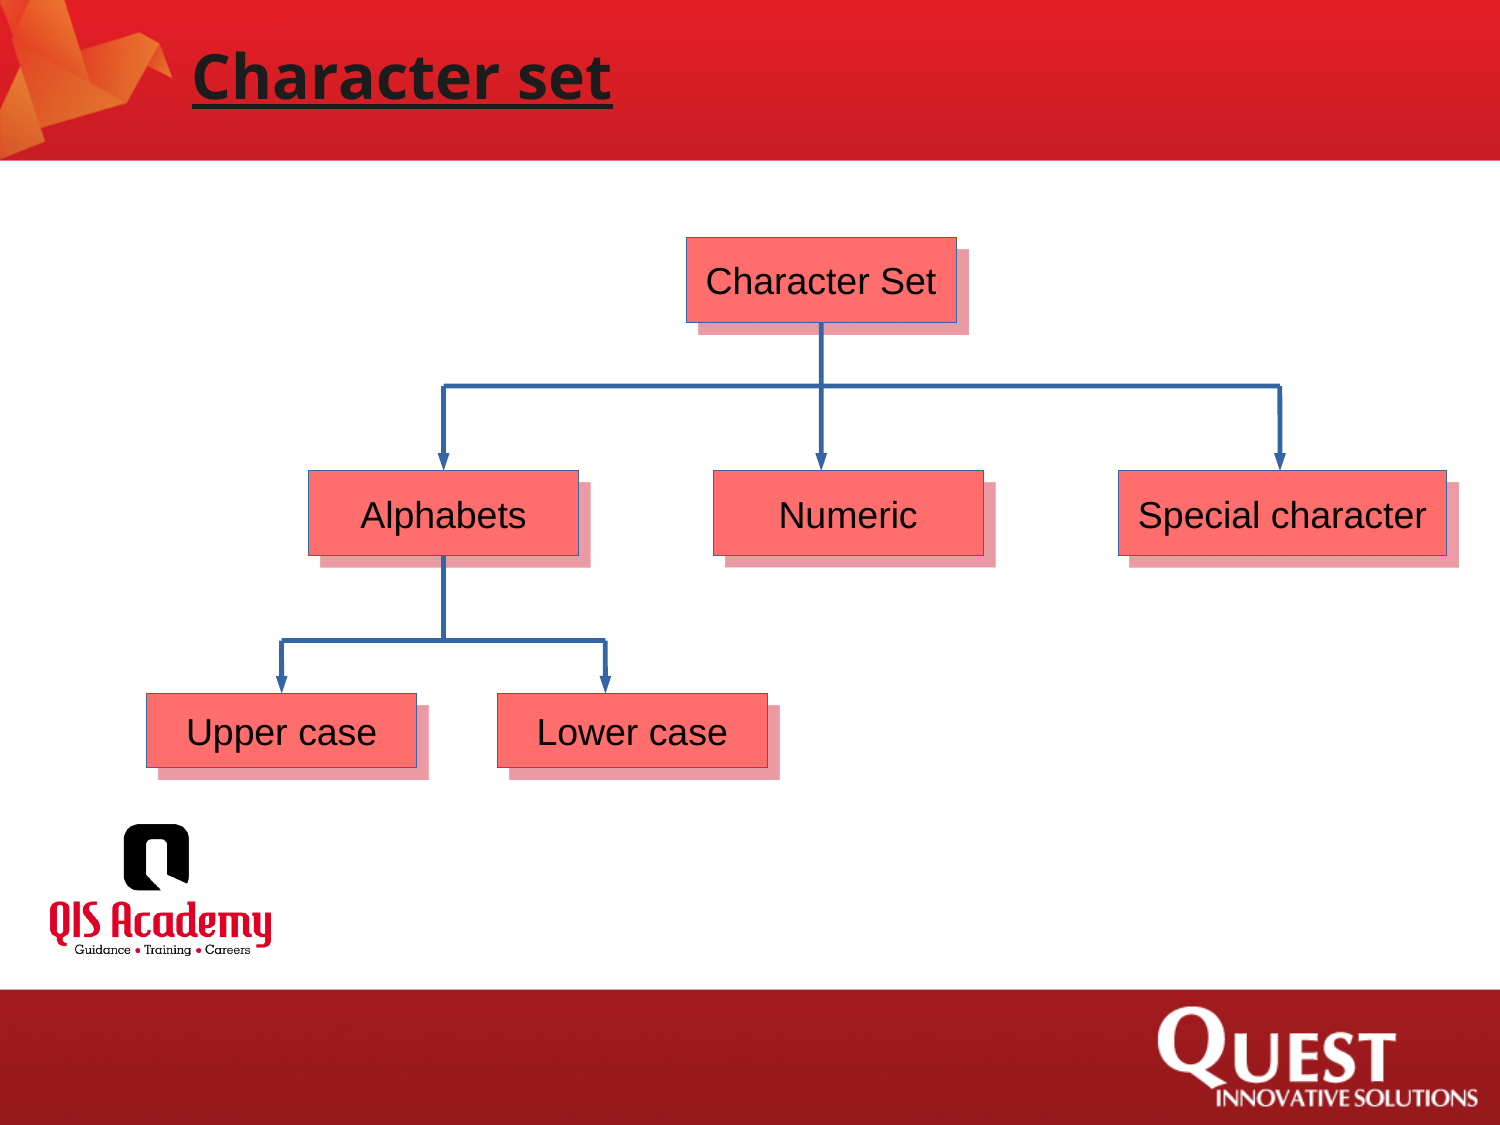

# Character set
Character Set
Alphabets
Numeric
Special character
Upper case
Lower case